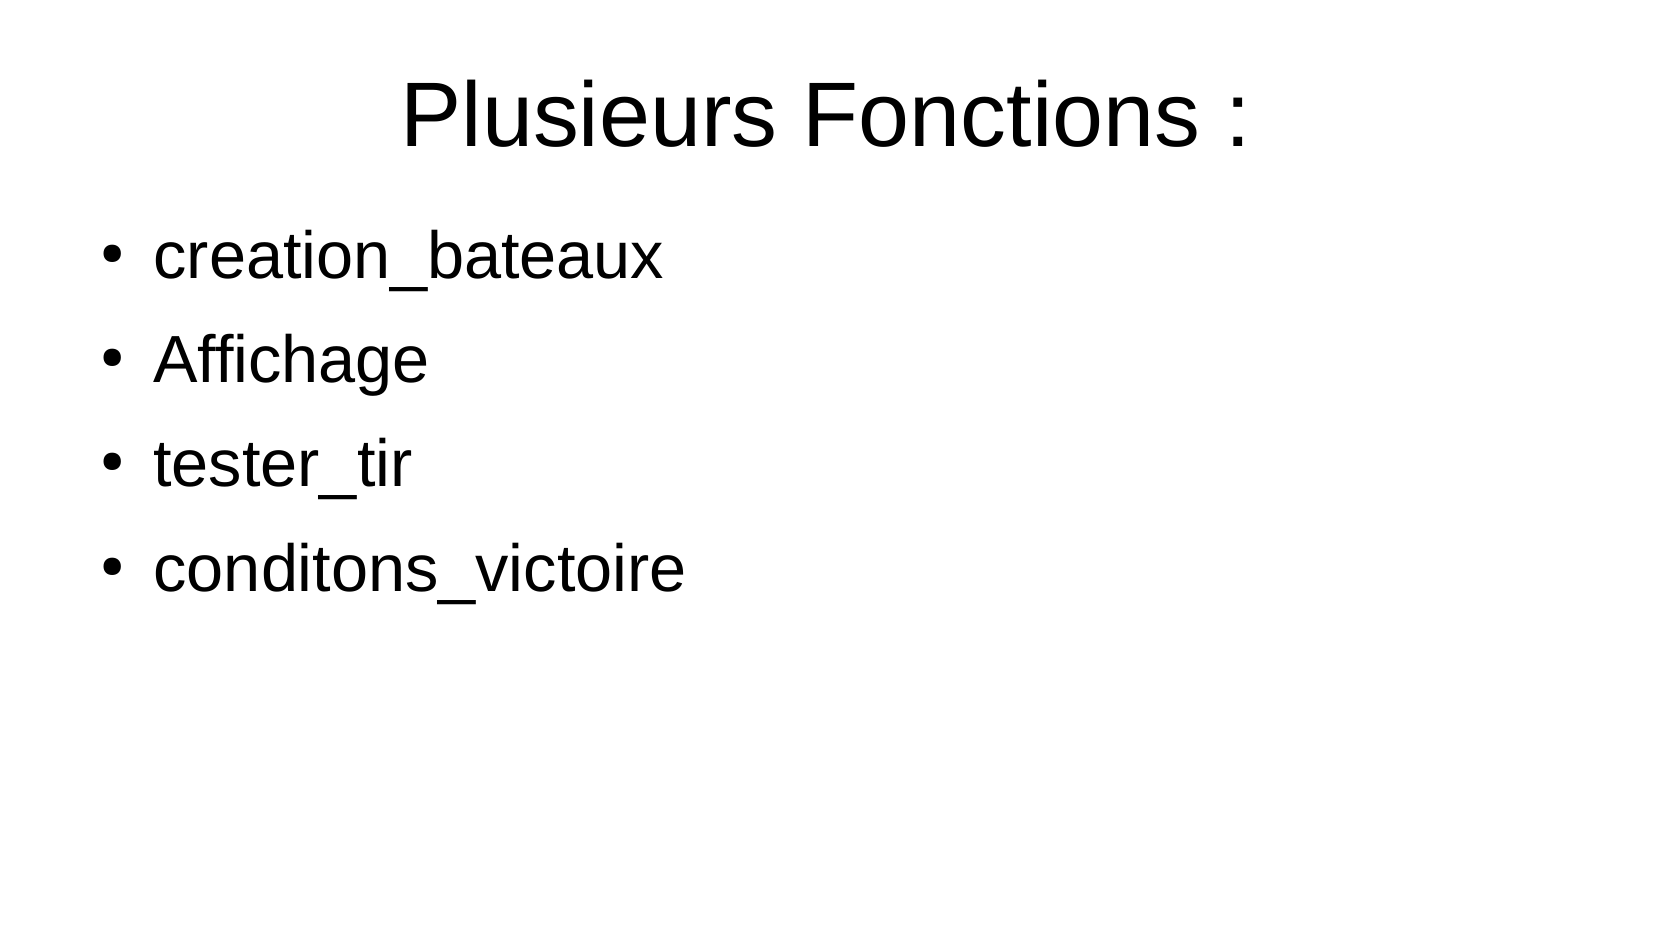

# Plusieurs Fonctions :
creation_bateaux
Affichage
tester_tir
conditons_victoire